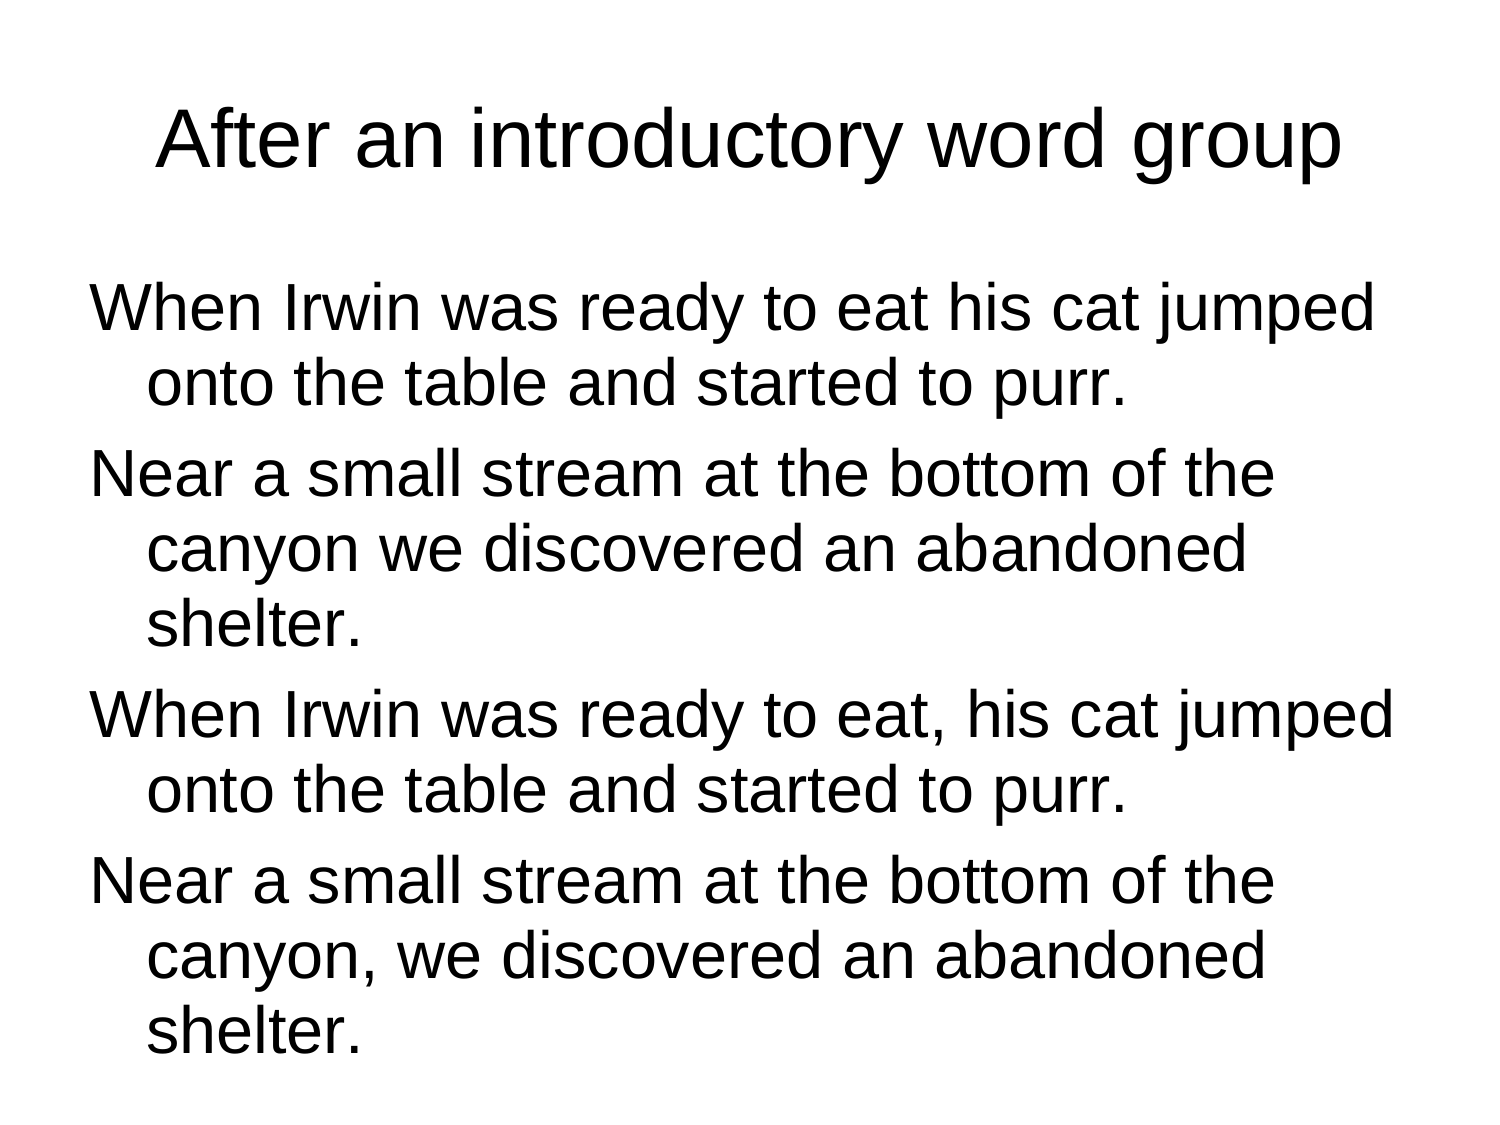

# After an introductory word group
When Irwin was ready to eat his cat jumped onto the table and started to purr.
Near a small stream at the bottom of the canyon we discovered an abandoned shelter.
When Irwin was ready to eat, his cat jumped onto the table and started to purr.
Near a small stream at the bottom of the canyon, we discovered an abandoned shelter.